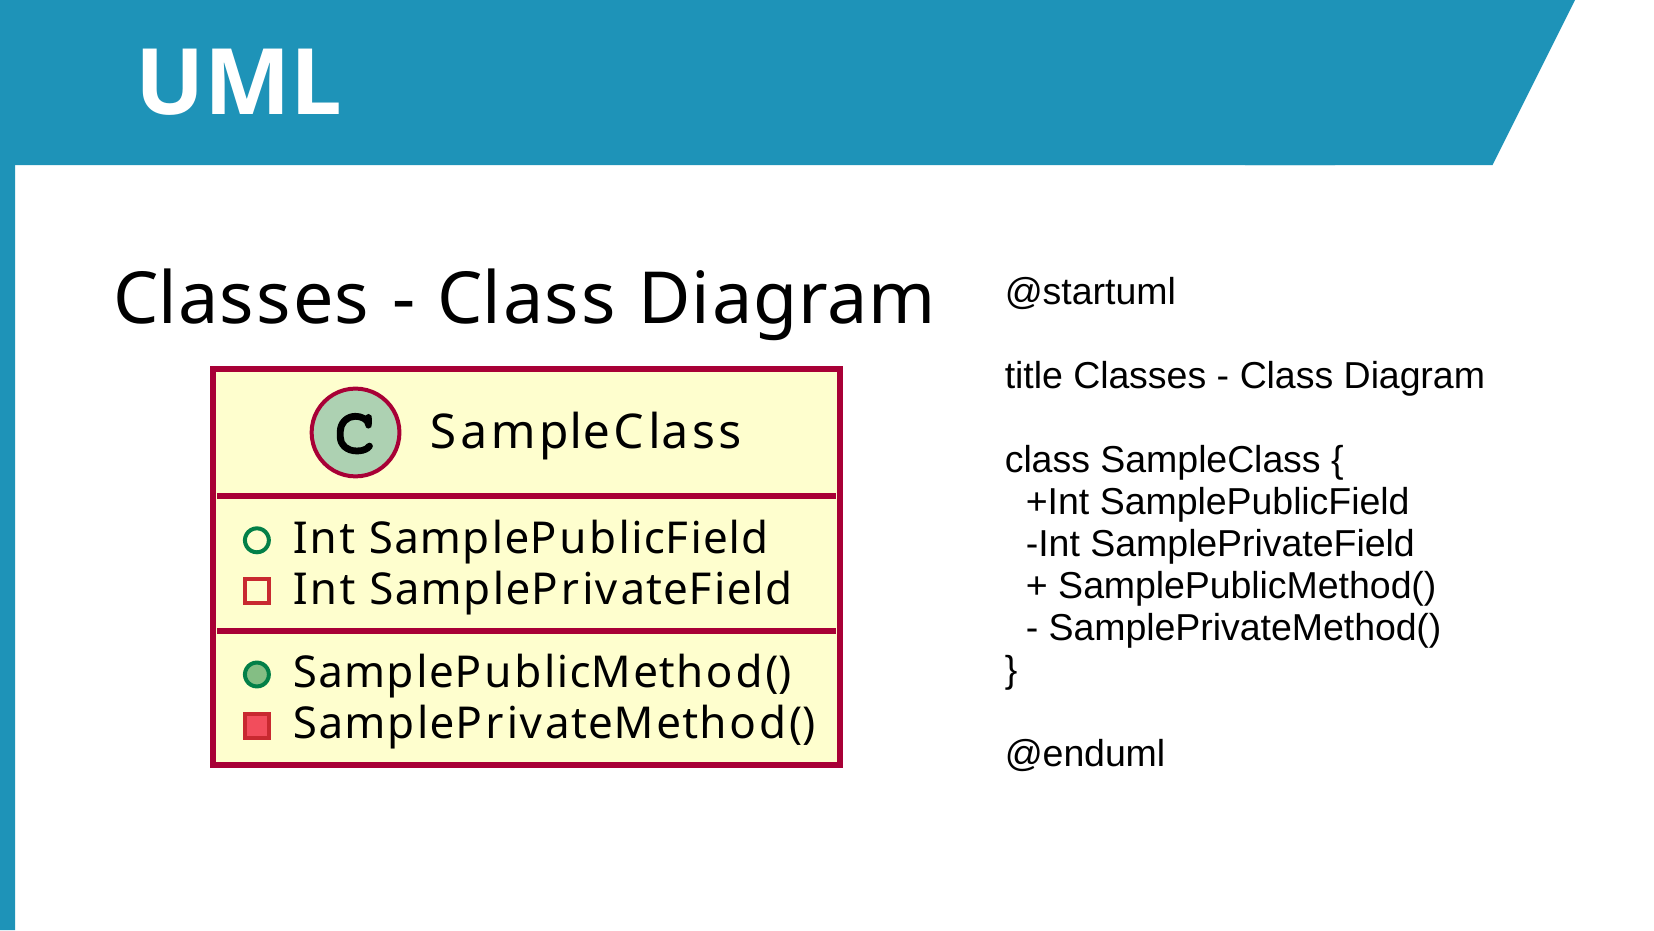

# UML
@startuml
title Classes - Class Diagram
class SampleClass {
 +Int SamplePublicField
 -Int SamplePrivateField
 + SamplePublicMethod()
 - SamplePrivateMethod()
}
@enduml